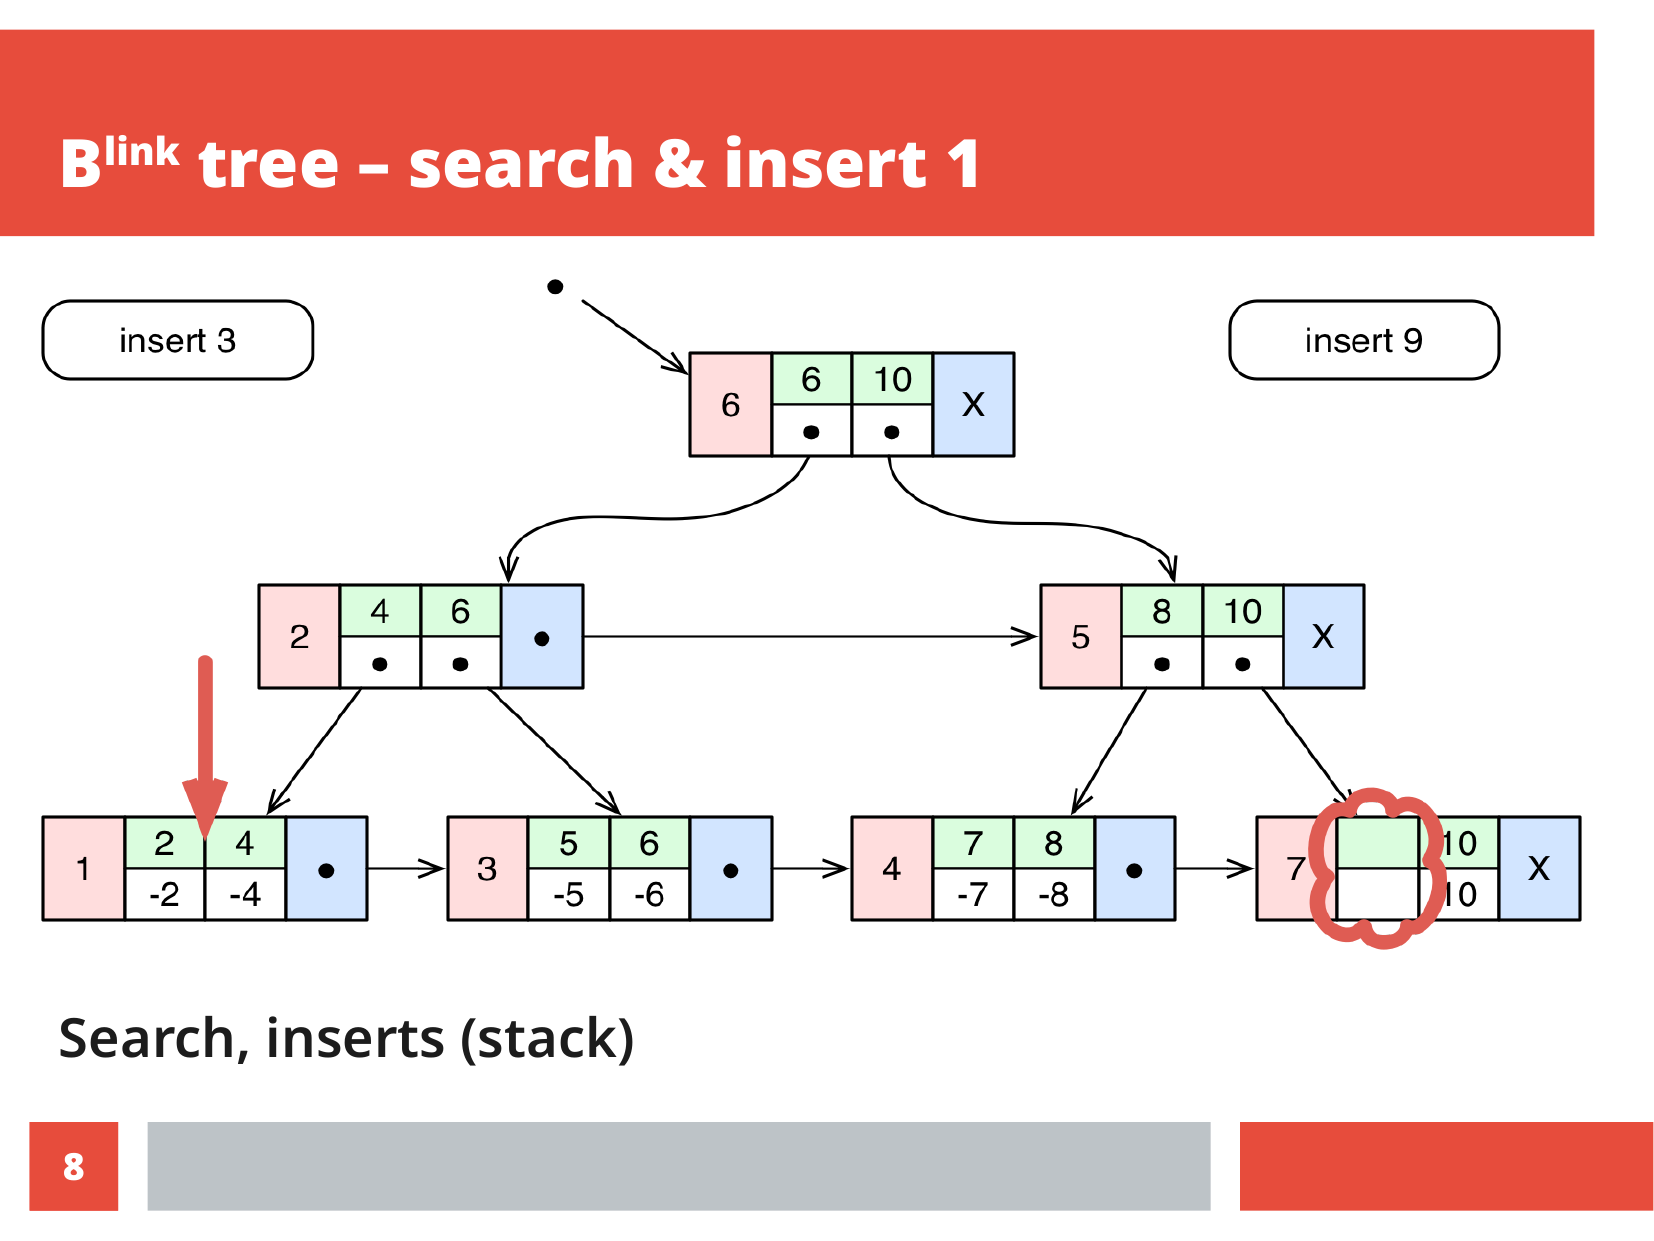

# Blink tree – search & insert 1
Search, inserts (stack)
8